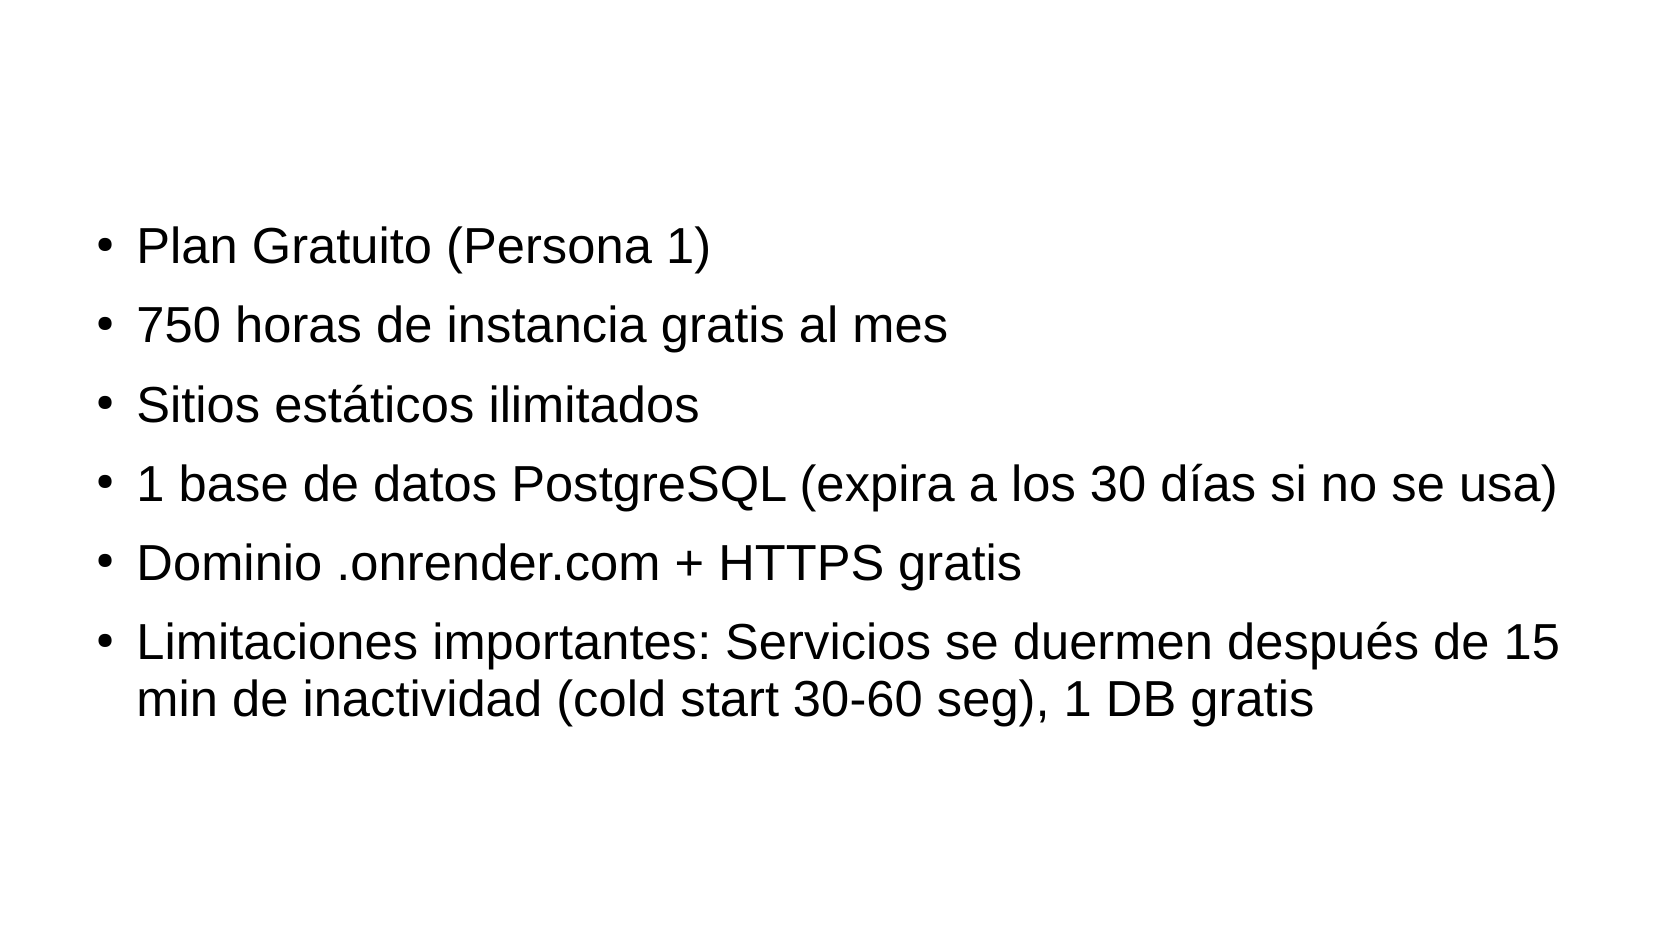

#
Plan Gratuito (Persona 1)
750 horas de instancia gratis al mes
Sitios estáticos ilimitados
1 base de datos PostgreSQL (expira a los 30 días si no se usa)
Dominio .onrender.com + HTTPS gratis
Limitaciones importantes: Servicios se duermen después de 15 min de inactividad (cold start 30-60 seg), 1 DB gratis